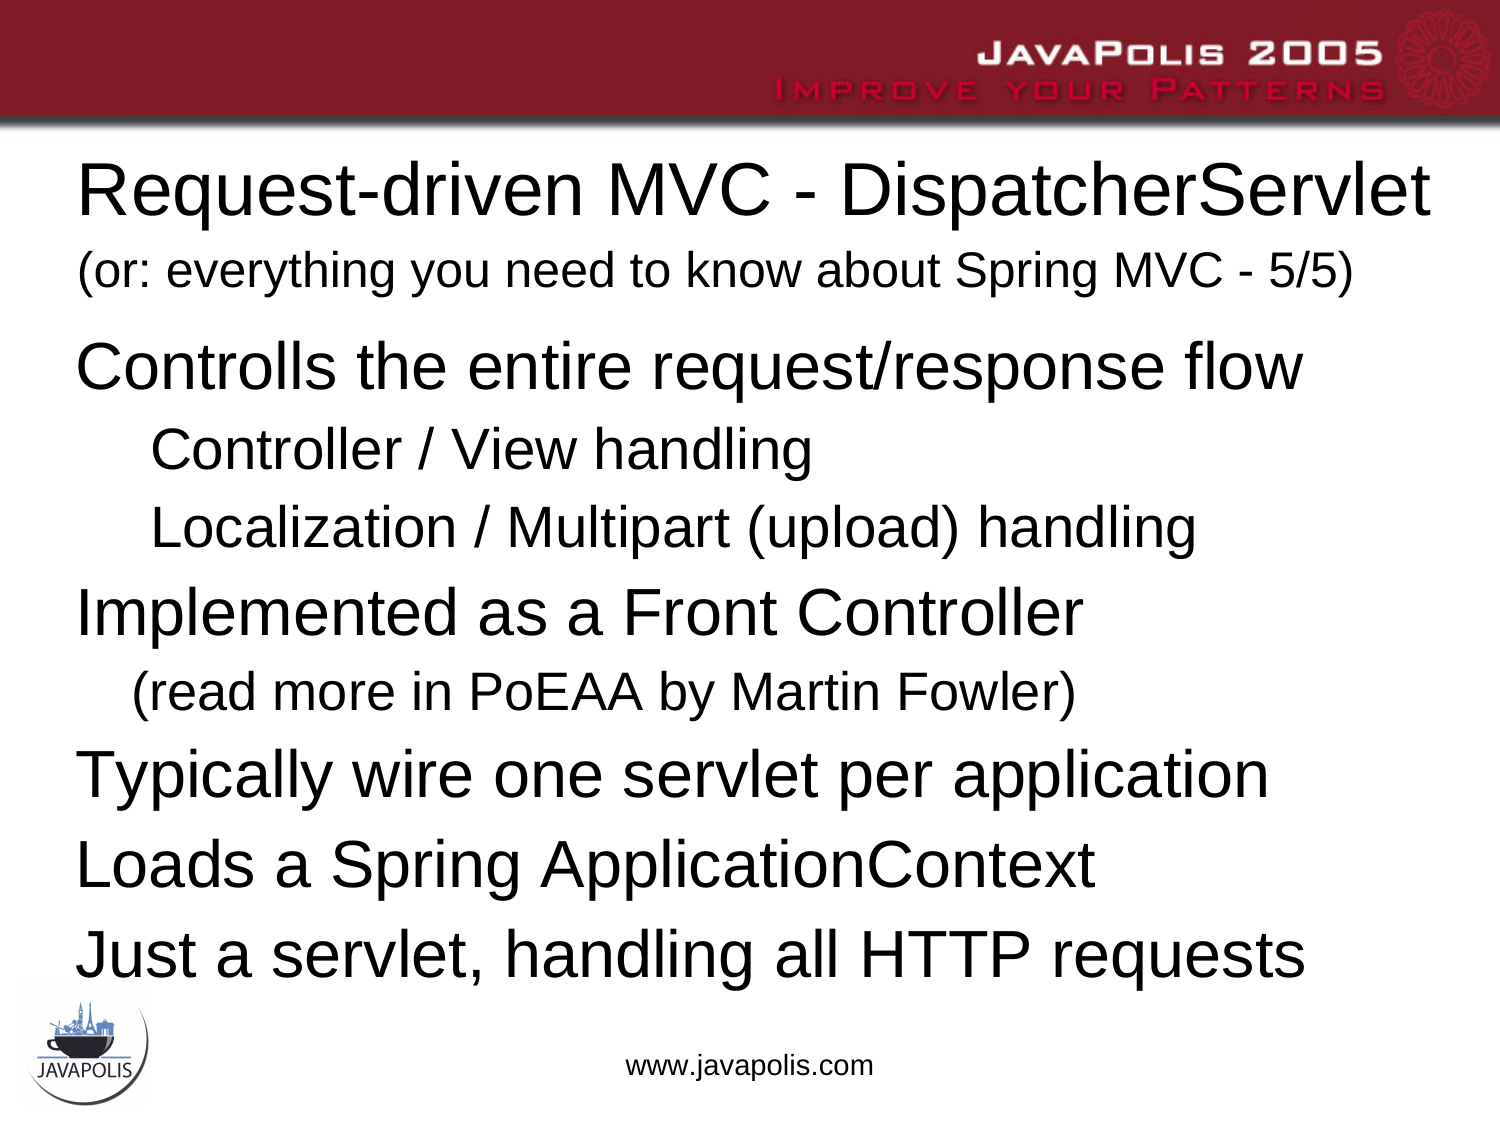

# Request-driven MVC - DispatcherServlet (or: everything you need to know about Spring MVC - 5/5)
Controlls the entire request/response flow
Controller / View handling
Localization / Multipart (upload) handling
Implemented as a Front Controller
(read more in PoEAA by Martin Fowler)
Typically wire one servlet per application
Loads a Spring ApplicationContext
Just a servlet, handling all HTTP requests